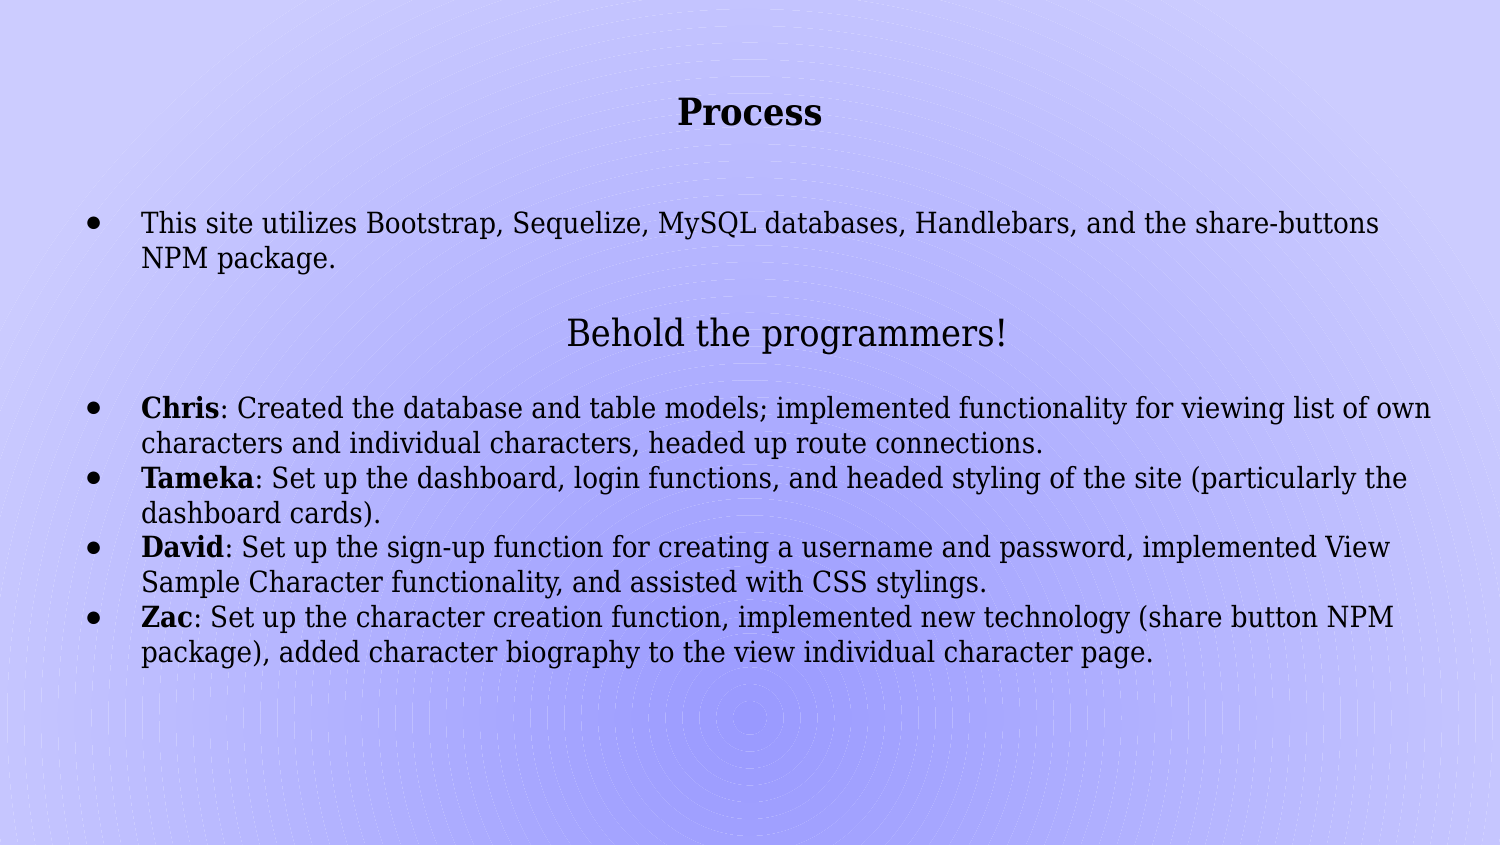

# Process
This site utilizes Bootstrap, Sequelize, MySQL databases, Handlebars, and the share-buttons NPM package.
Behold the programmers!
Chris: Created the database and table models; implemented functionality for viewing list of own characters and individual characters, headed up route connections.
Tameka: Set up the dashboard, login functions, and headed styling of the site (particularly the dashboard cards).
David: Set up the sign-up function for creating a username and password, implemented View Sample Character functionality, and assisted with CSS stylings.
Zac: Set up the character creation function, implemented new technology (share button NPM package), added character biography to the view individual character page.